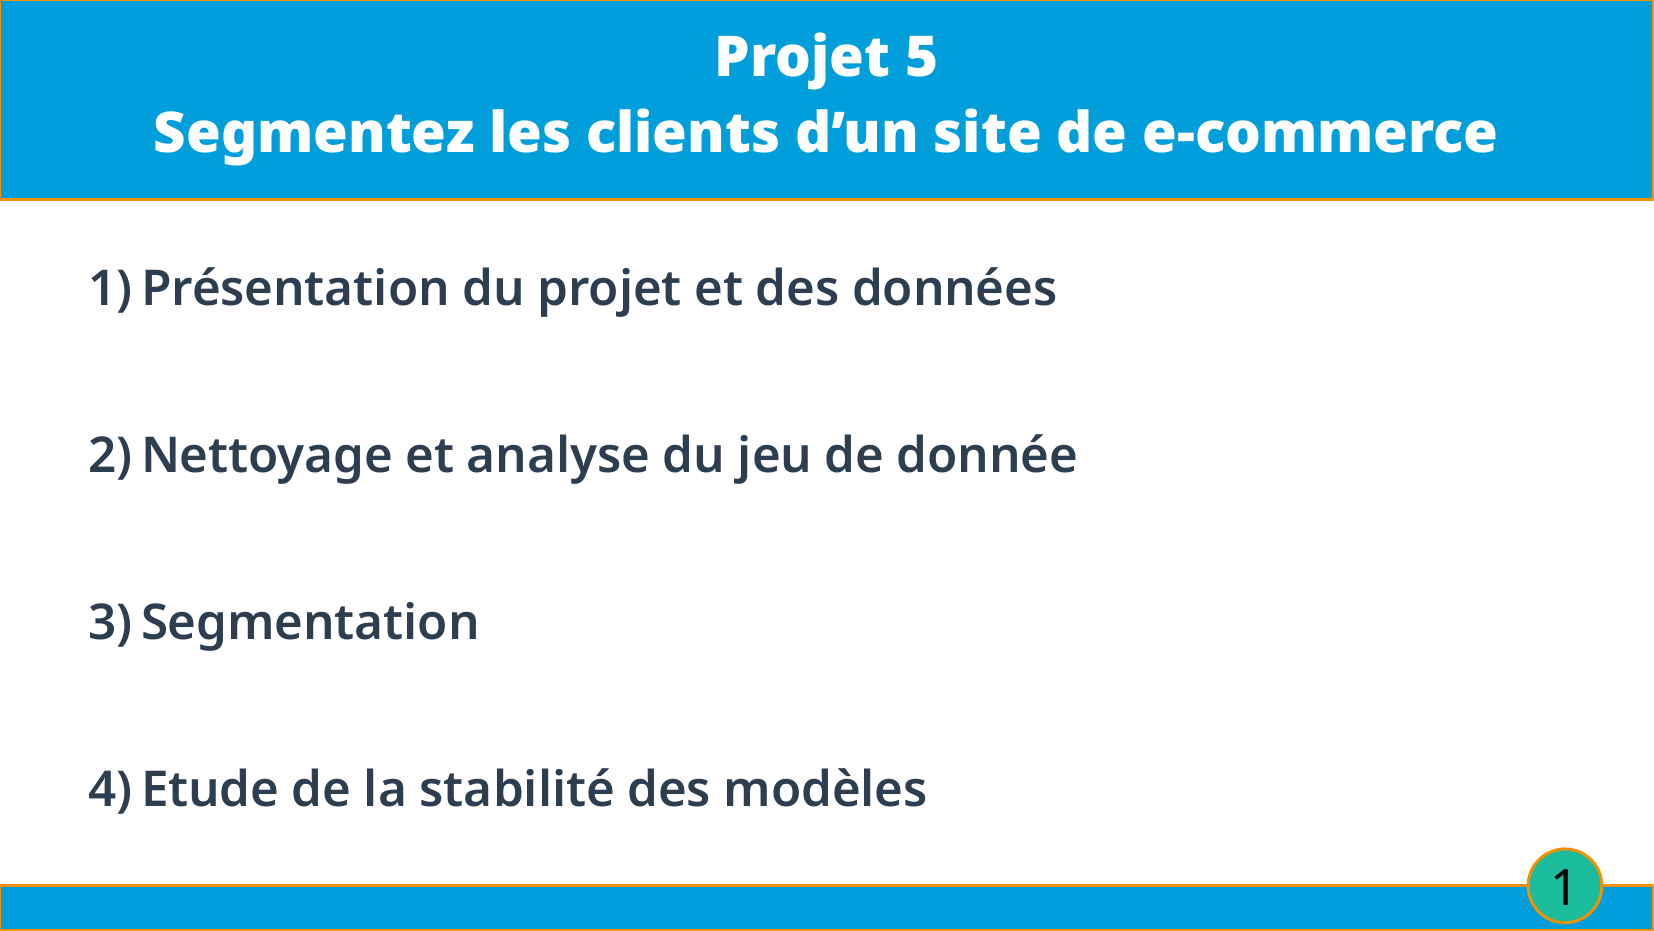

# Projet 5 Segmentez les clients d’un site de e-commerce
Présentation du projet et des données
Nettoyage et analyse du jeu de donnée
Segmentation
Etude de la stabilité des modèles